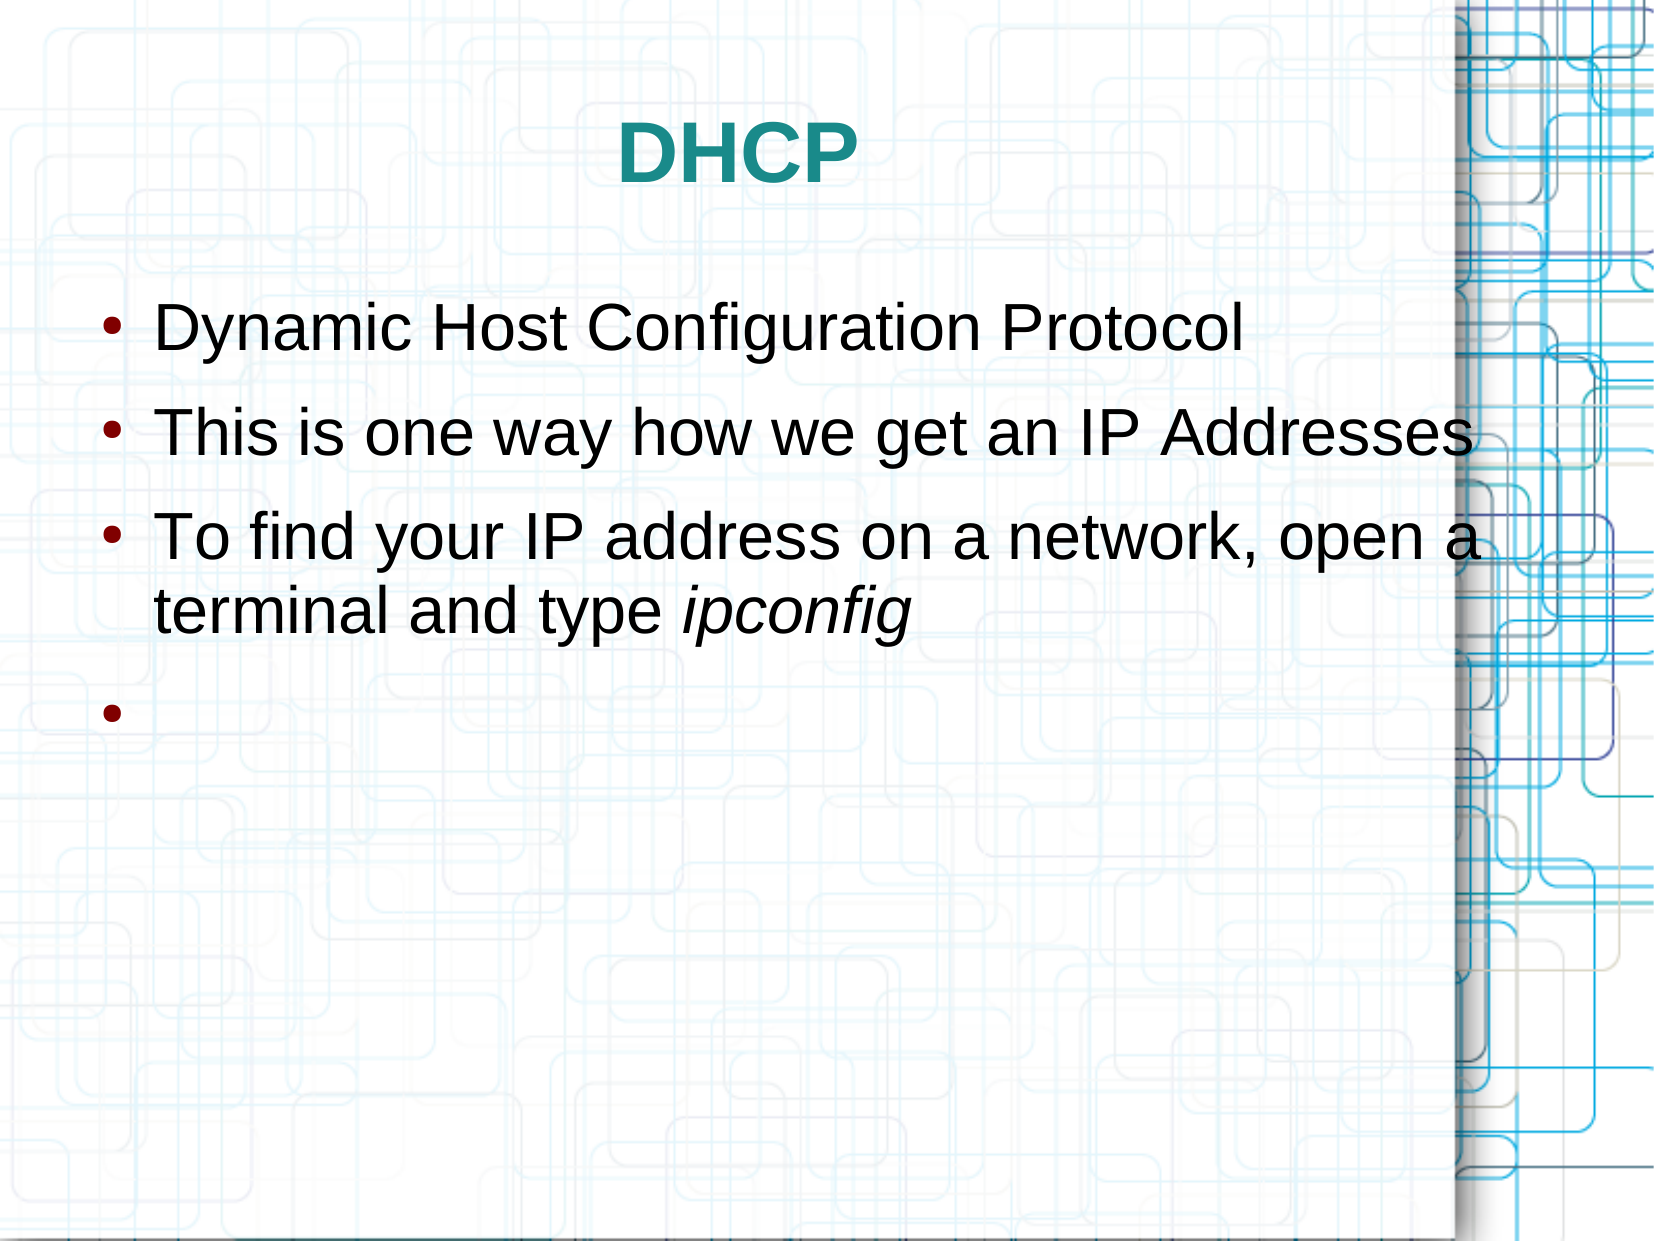

# DHCP
Dynamic Host Configuration Protocol
This is one way how we get an IP Addresses
To find your IP address on a network, open a terminal and type ipconfig